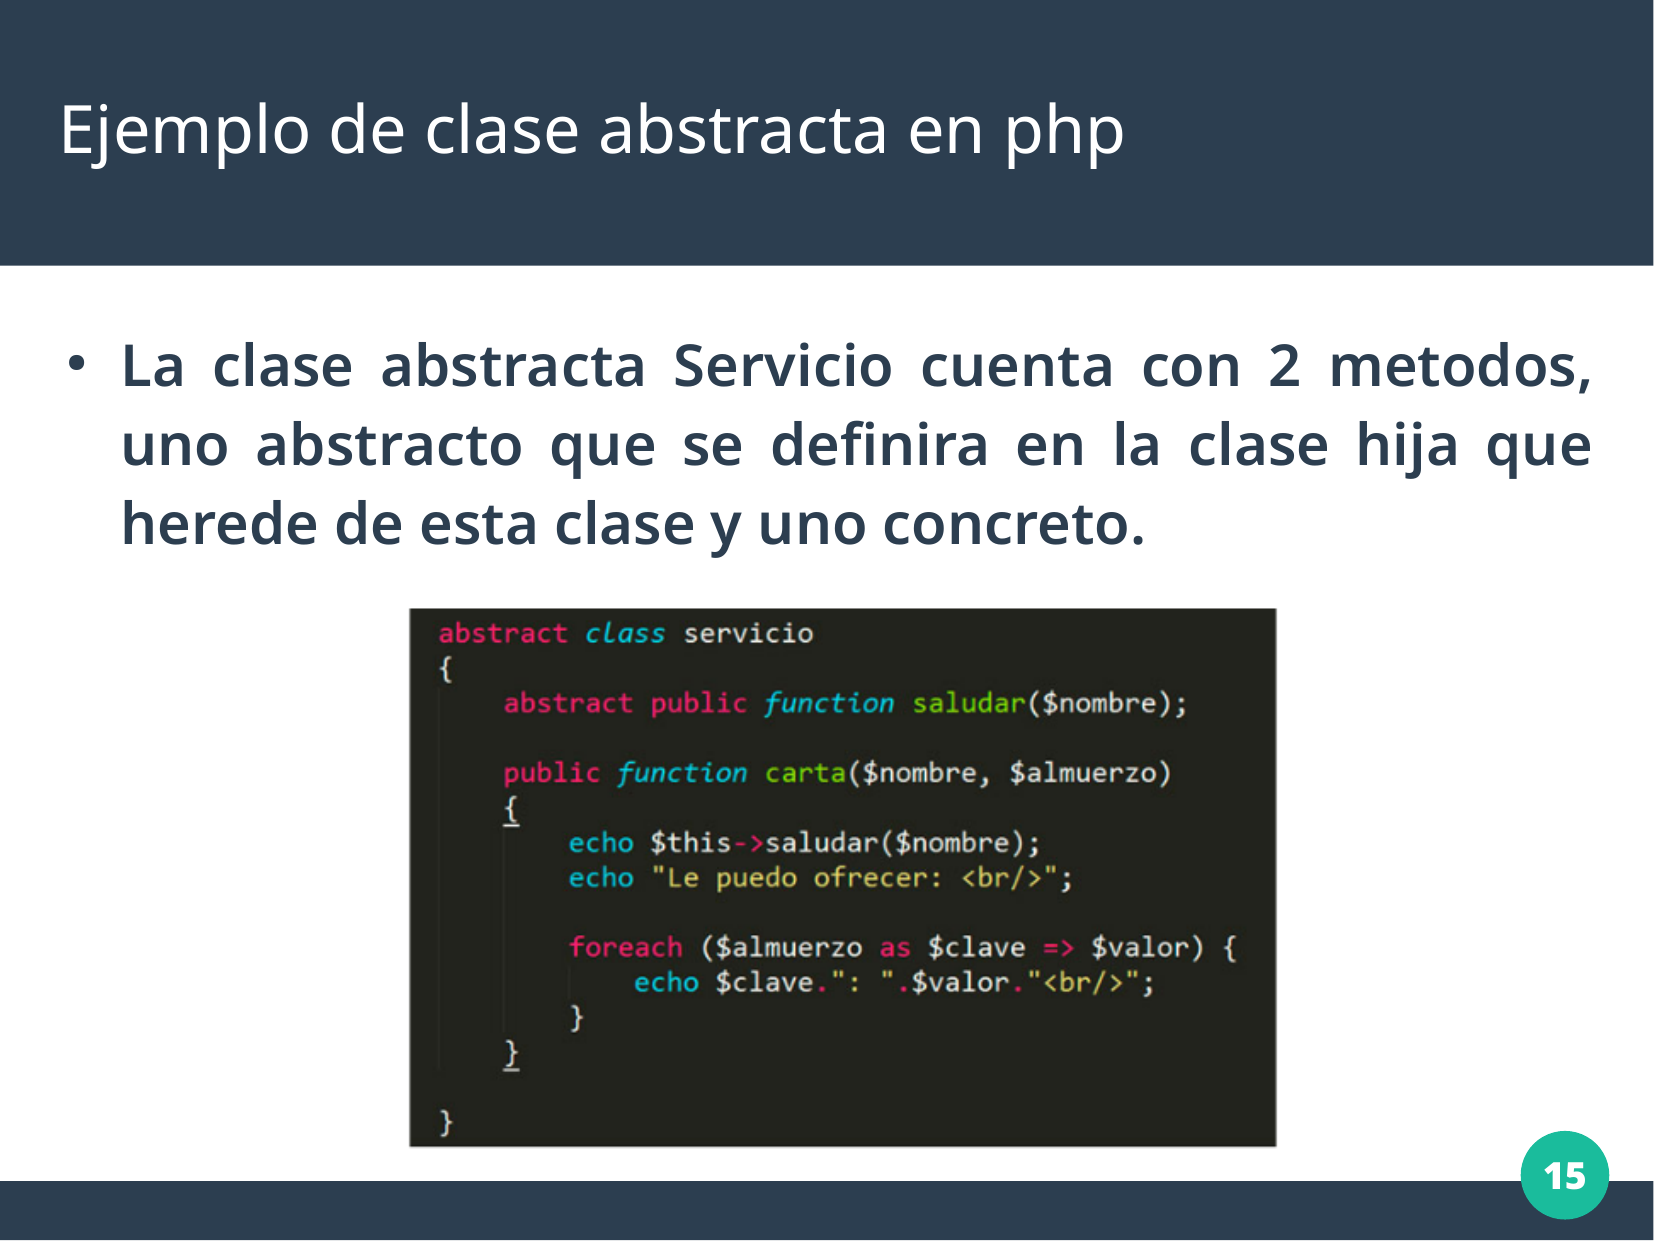

# Ejemplo de clase abstracta en php
La clase abstracta Servicio cuenta con 2 metodos, uno abstracto que se definira en la clase hija que herede de esta clase y uno concreto.
15